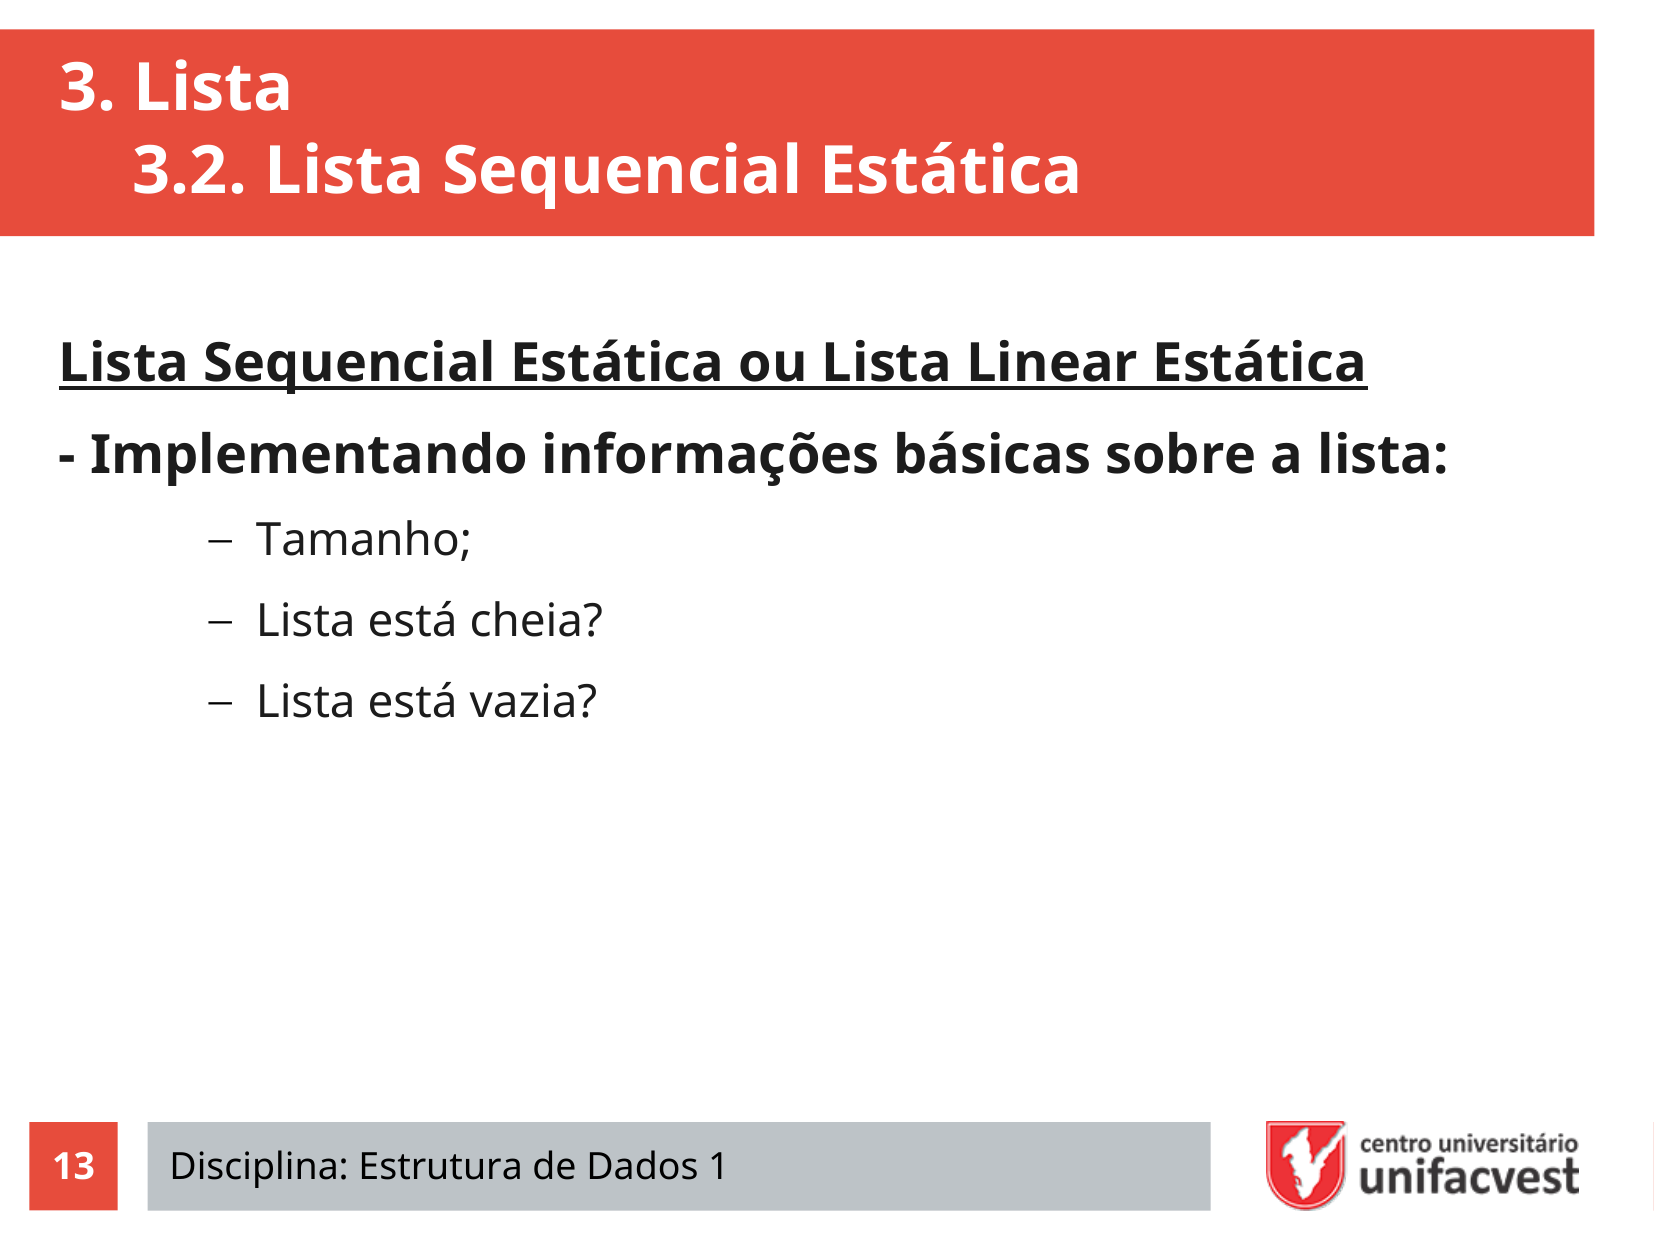

# 3. Lista 3.2. Lista Sequencial Estática
Lista Sequencial Estática ou Lista Linear Estática
- Implementando informações básicas sobre a lista:
Tamanho;
Lista está cheia?
Lista está vazia?
13
Disciplina: Estrutura de Dados 1